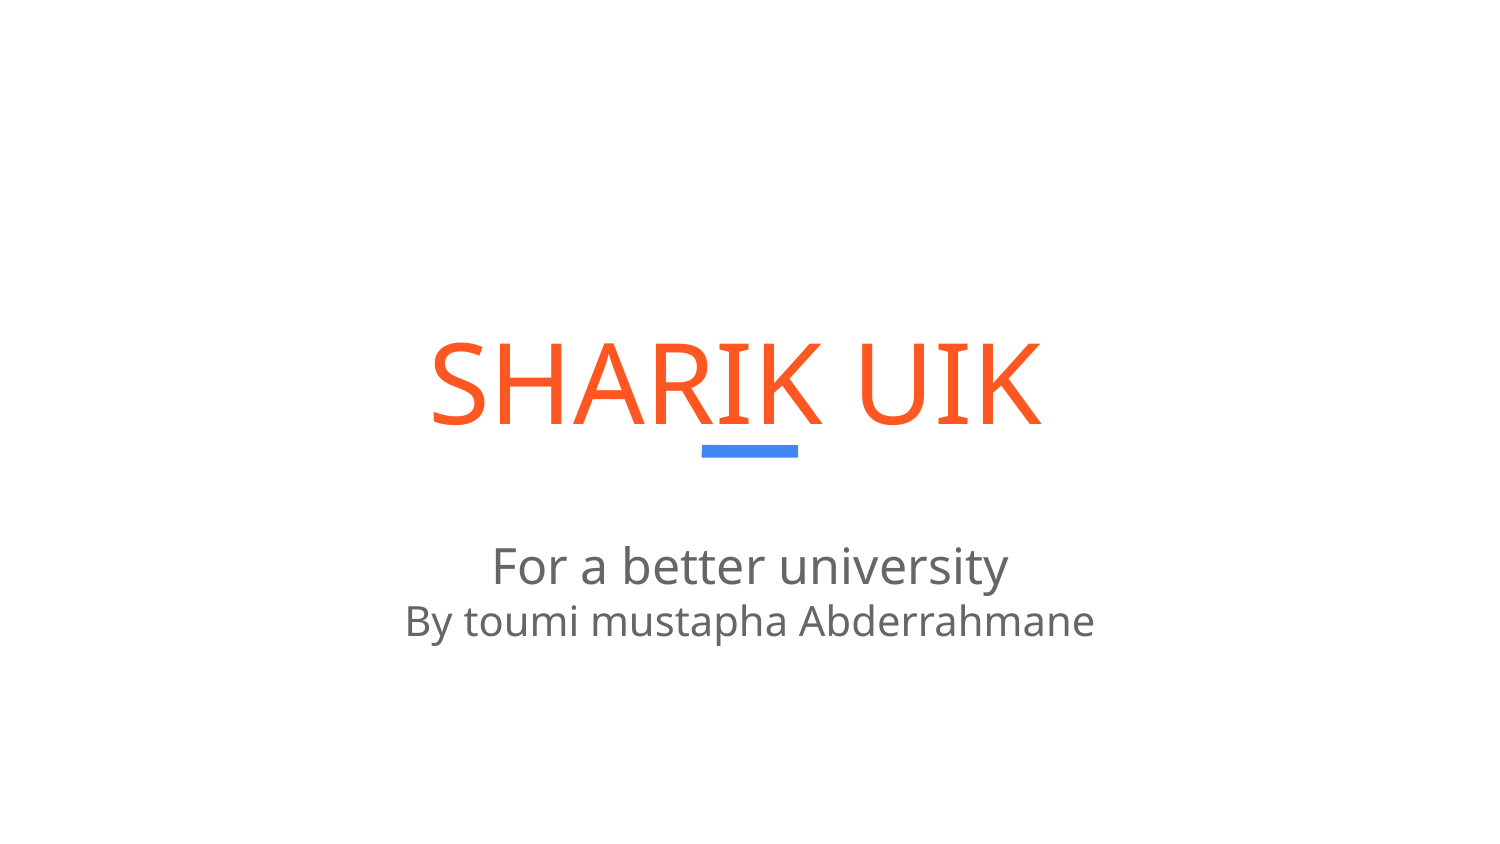

# SHARIK UIK
For a better university
By toumi mustapha Abderrahmane